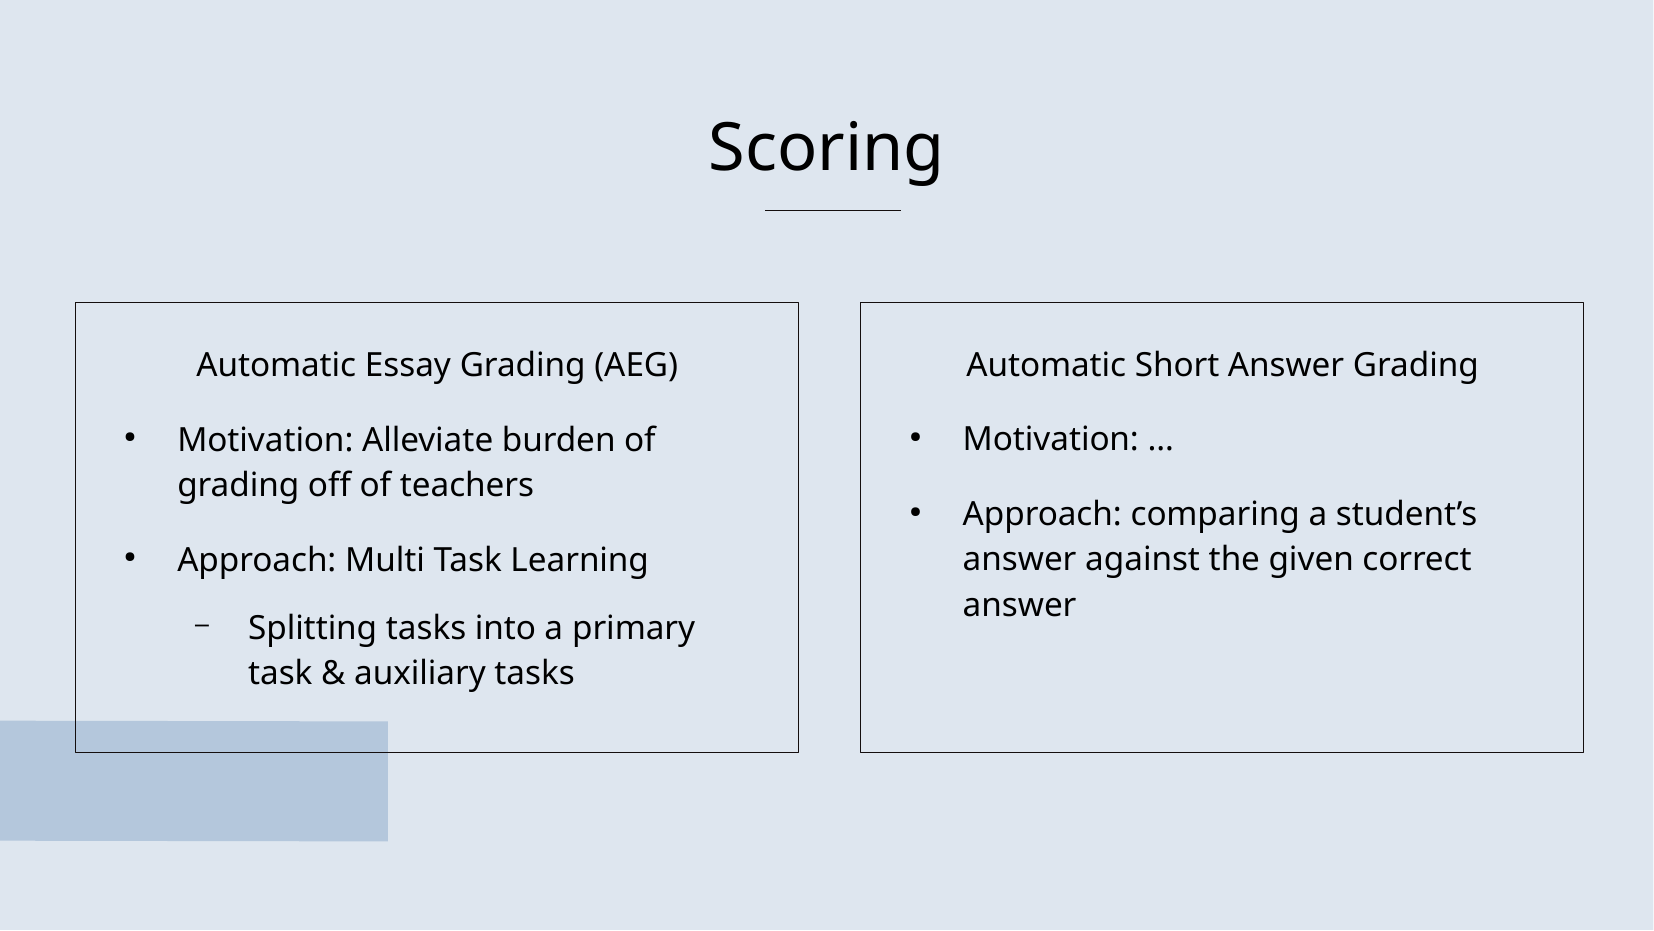

# Scoring
Automatic Short Answer Grading
Motivation: …
Approach: comparing a student’s answer against the given correct answer
Automatic Essay Grading (AEG)
Motivation: Alleviate burden of grading off of teachers
Approach: Multi Task Learning
Splitting tasks into a primary task & auxiliary tasks